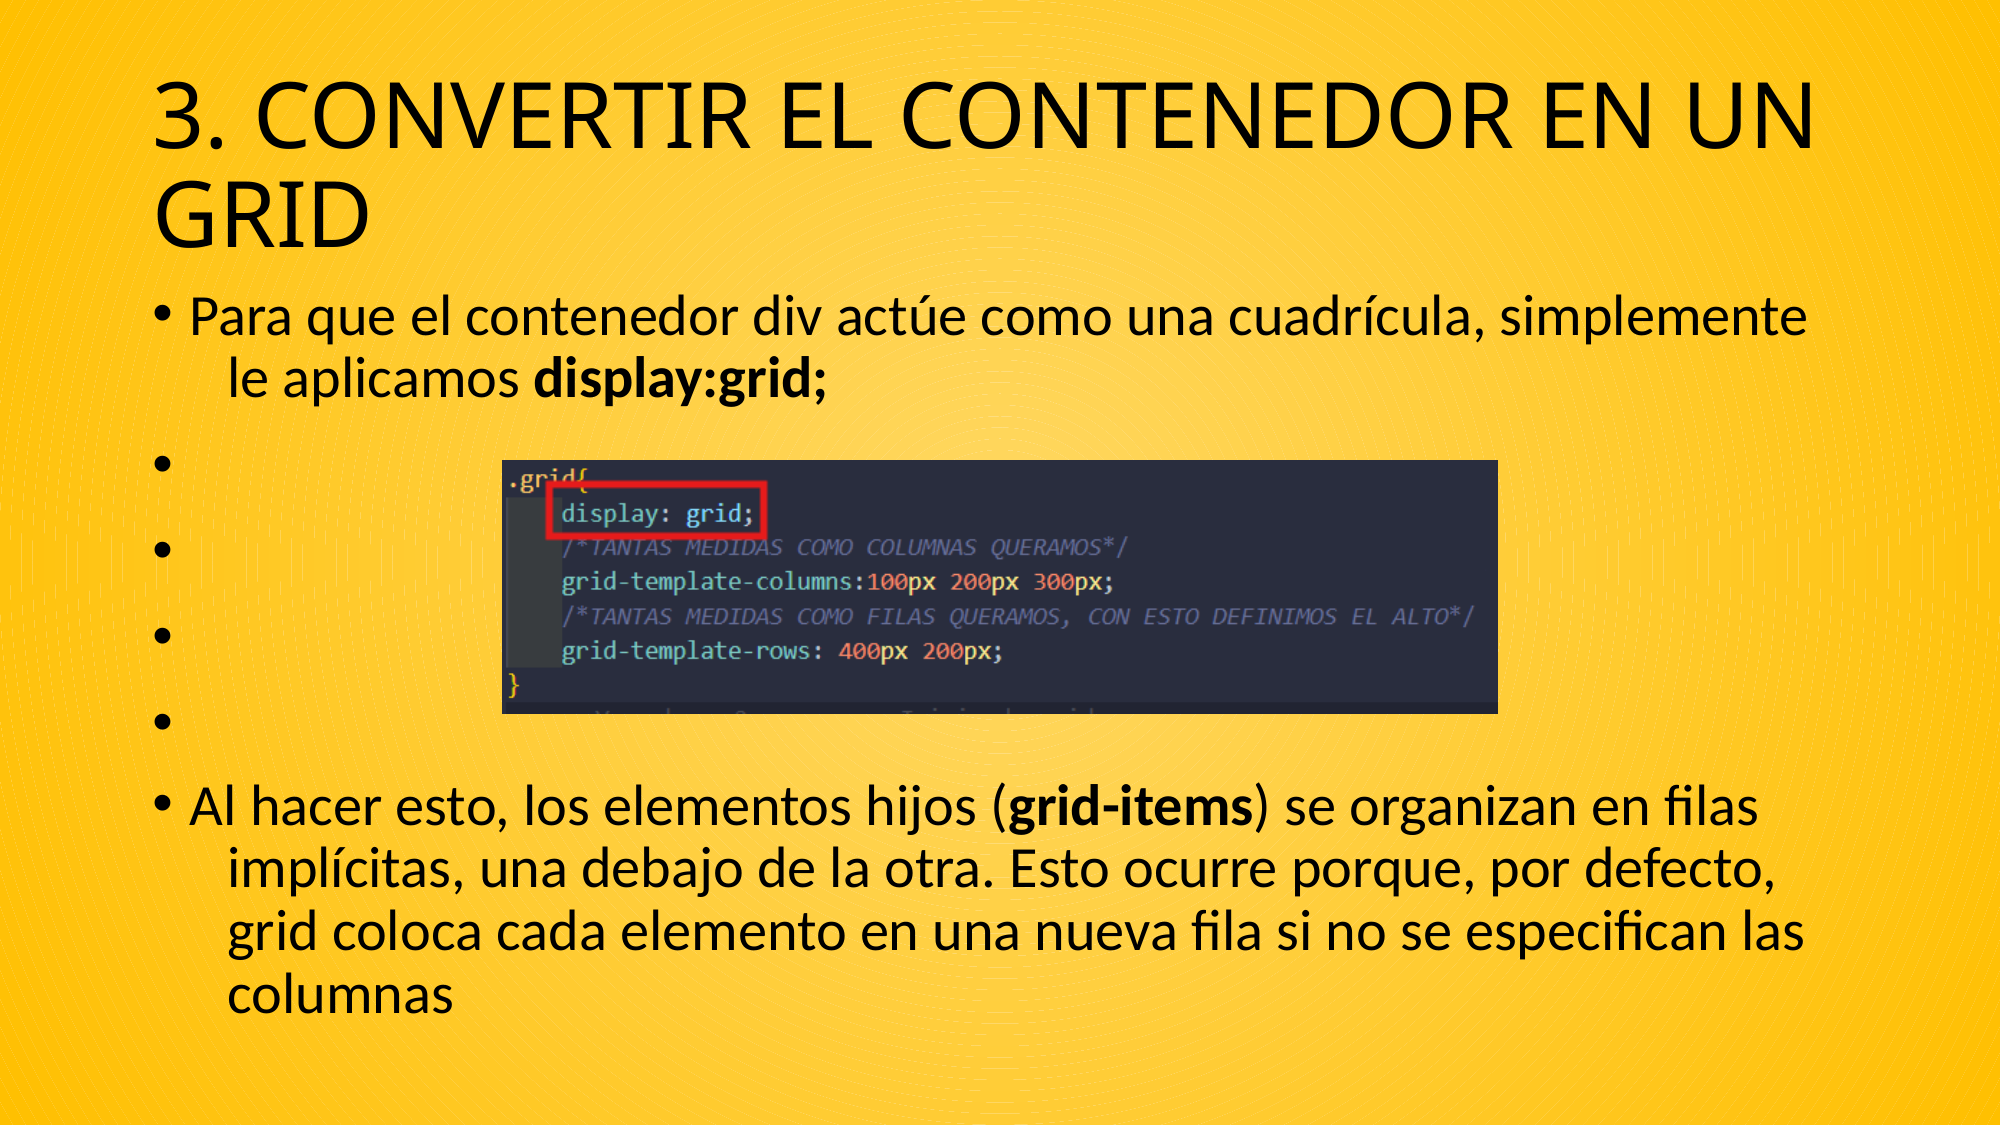

# 3. CONVERTIR EL CONTENEDOR EN UN GRID
Para que el contenedor div actúe como una cuadrícula, simplemente le aplicamos display:grid;
Al hacer esto, los elementos hijos (grid-items) se organizan en filas implícitas, una debajo de la otra. Esto ocurre porque, por defecto, grid coloca cada elemento en una nueva fila si no se especifican las columnas